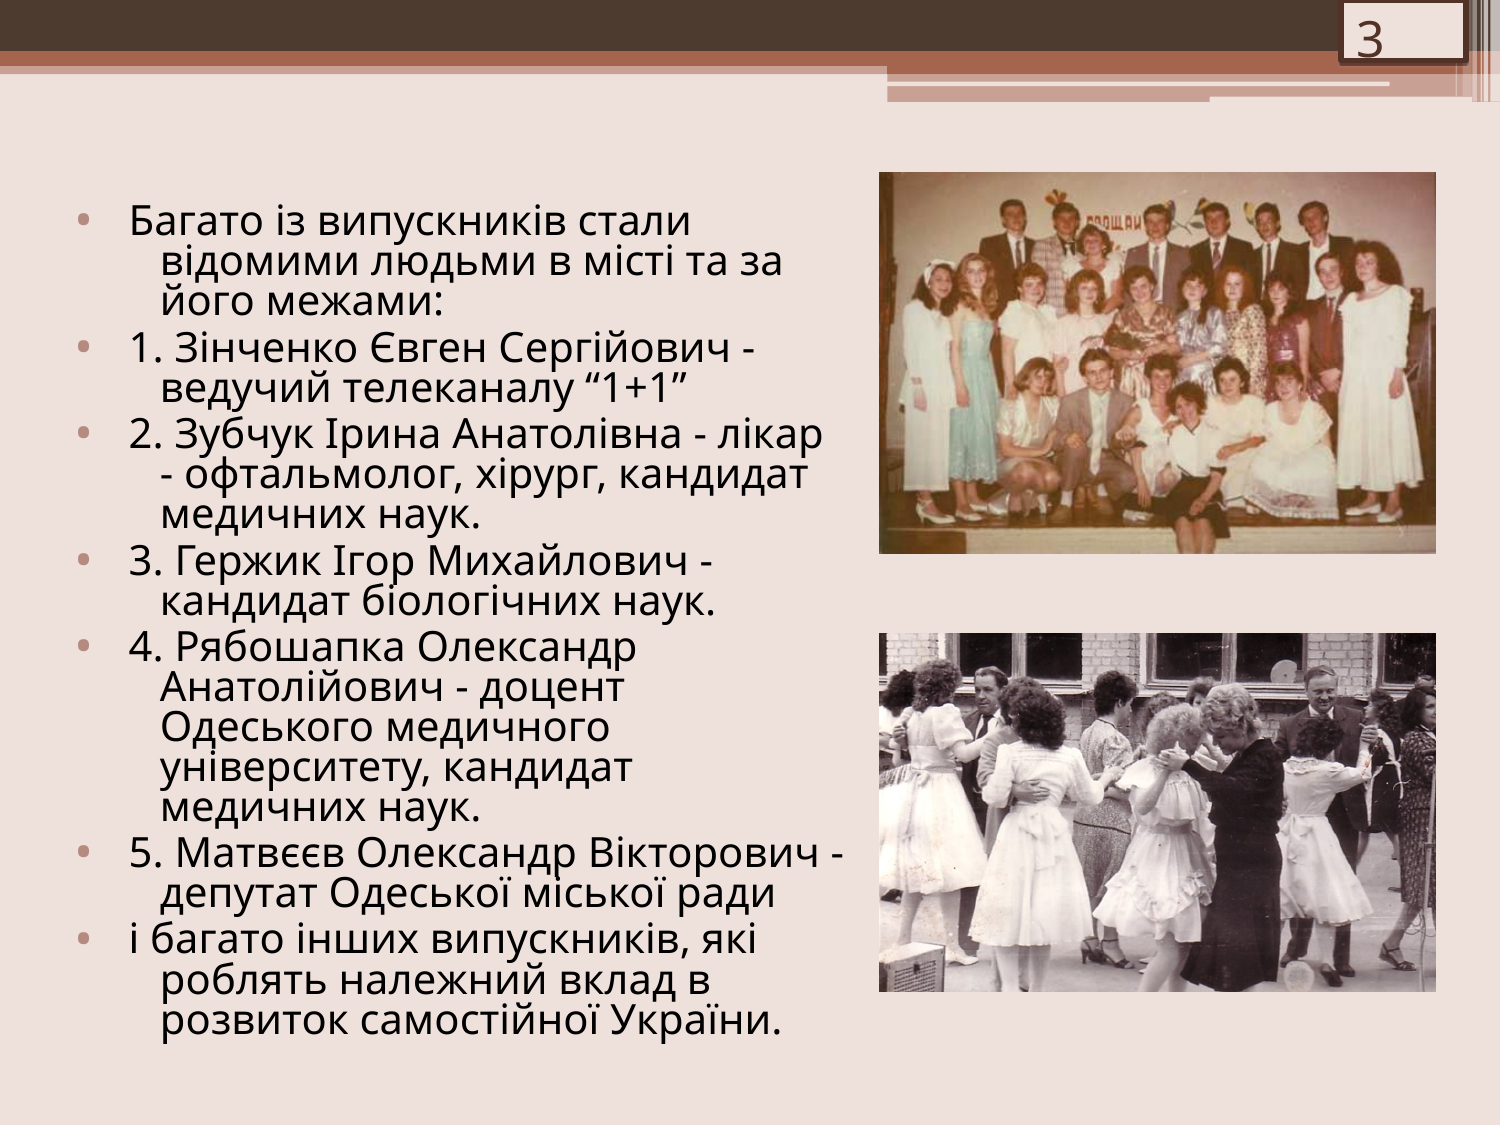

#
 Багато із випускників стали відомими людьми в місті та за його межами:
 1. Зінченко Євген Сергійович - ведучий телеканалу “1+1”
 2. Зубчук Ірина Анатолівна - лікар - офтальмолог, хірург, кандидат медичних наук.
 3. Гержик Ігор Михайлович - кандидат біологічних наук.
 4. Рябошапка Олександр Анатолійович - доцент Одеського медичного університету, кандидат медичних наук.
 5. Матвєєв Олександр Вікторович - депутат Одеської міської ради
 і багато інших випускників, які роблять належний вклад в розвиток самостійної України.